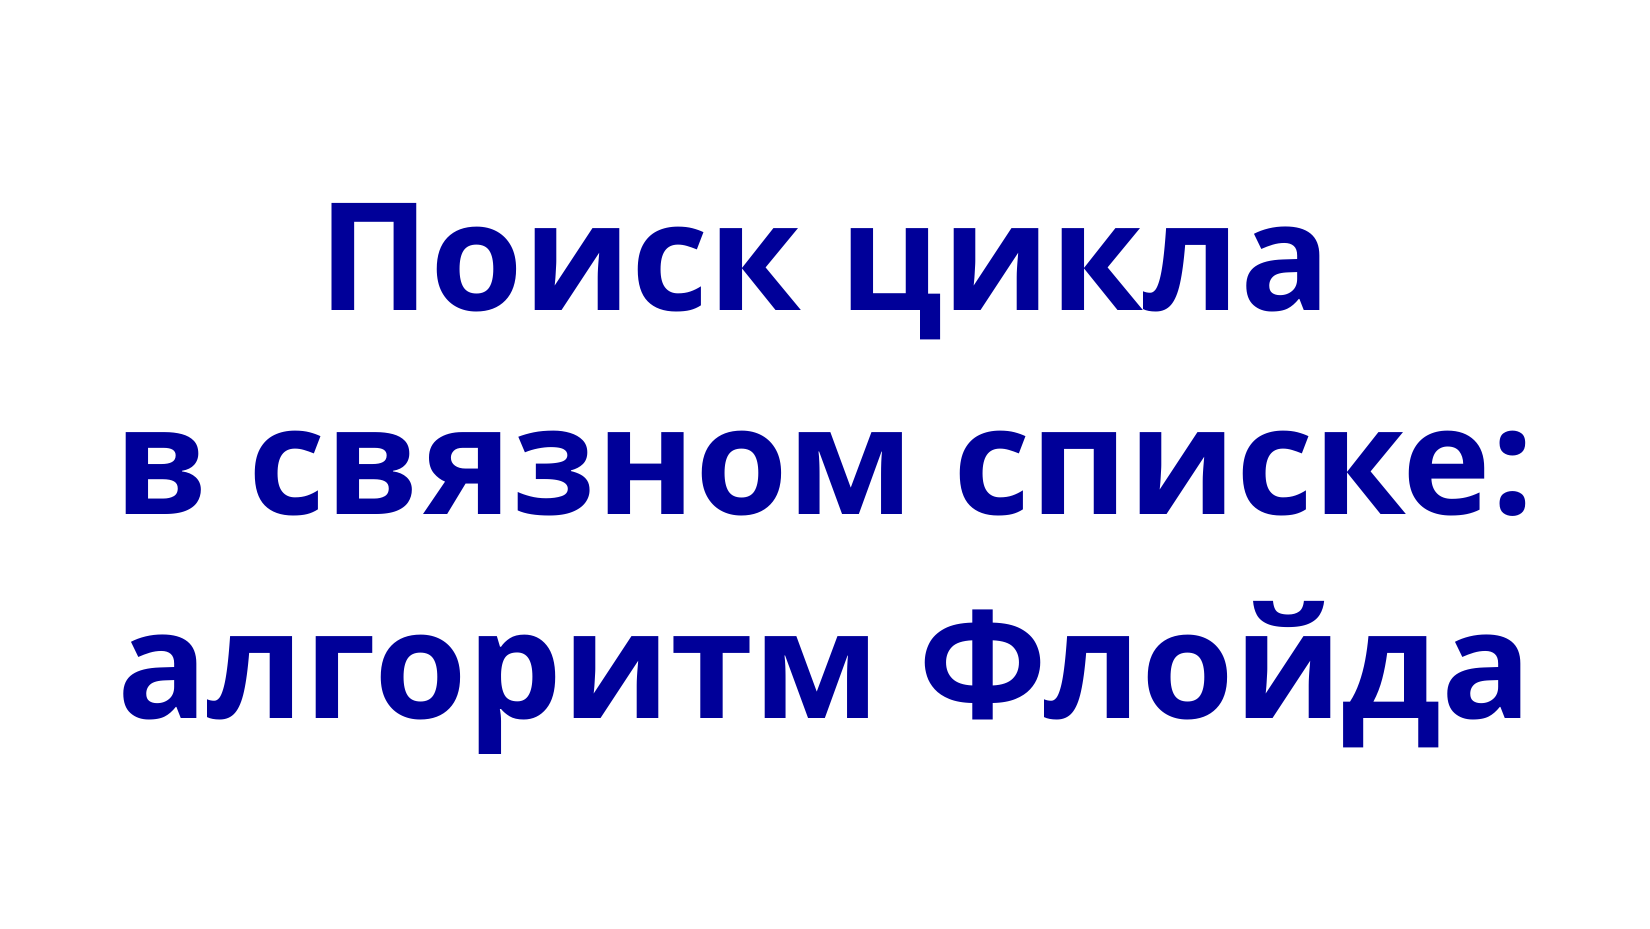

# Поиск цикла
в связном списке: алгоритм Флойда